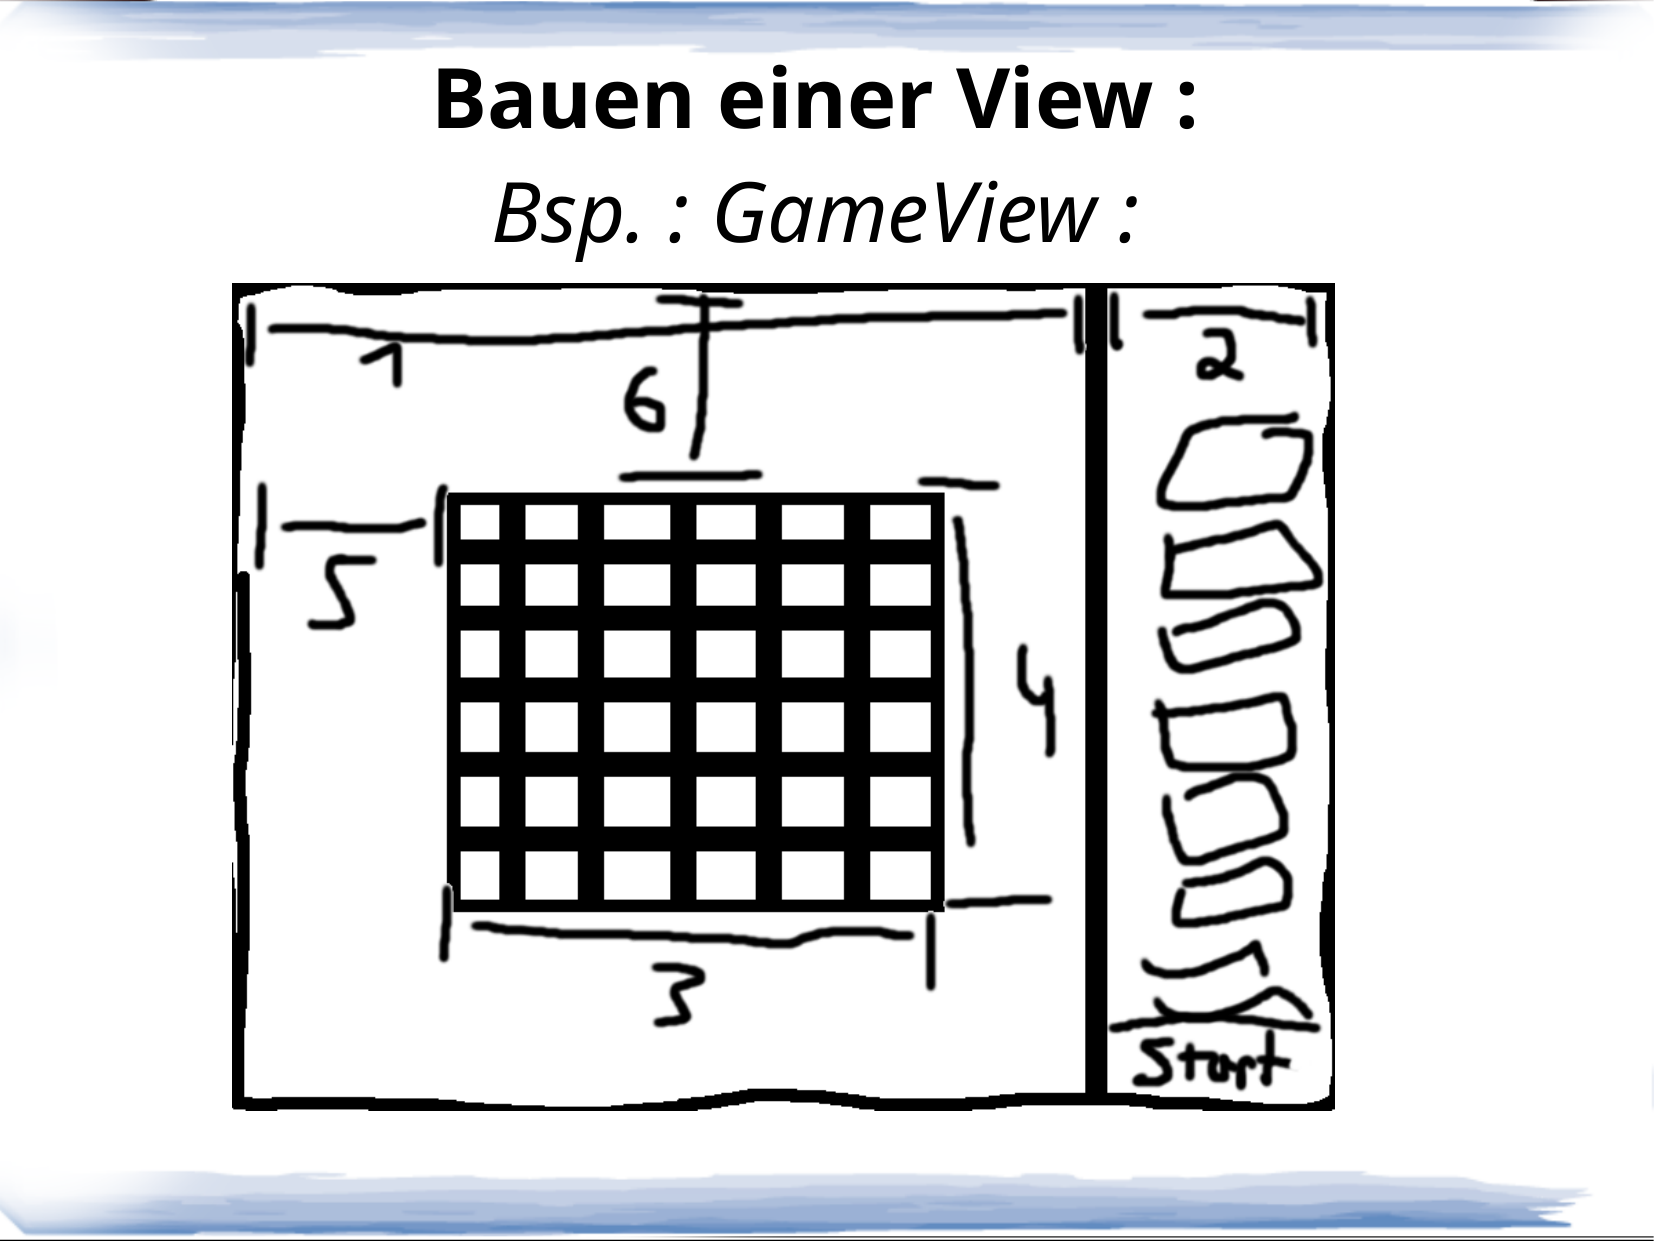

# Bauen einer View : Bsp. : GameView :